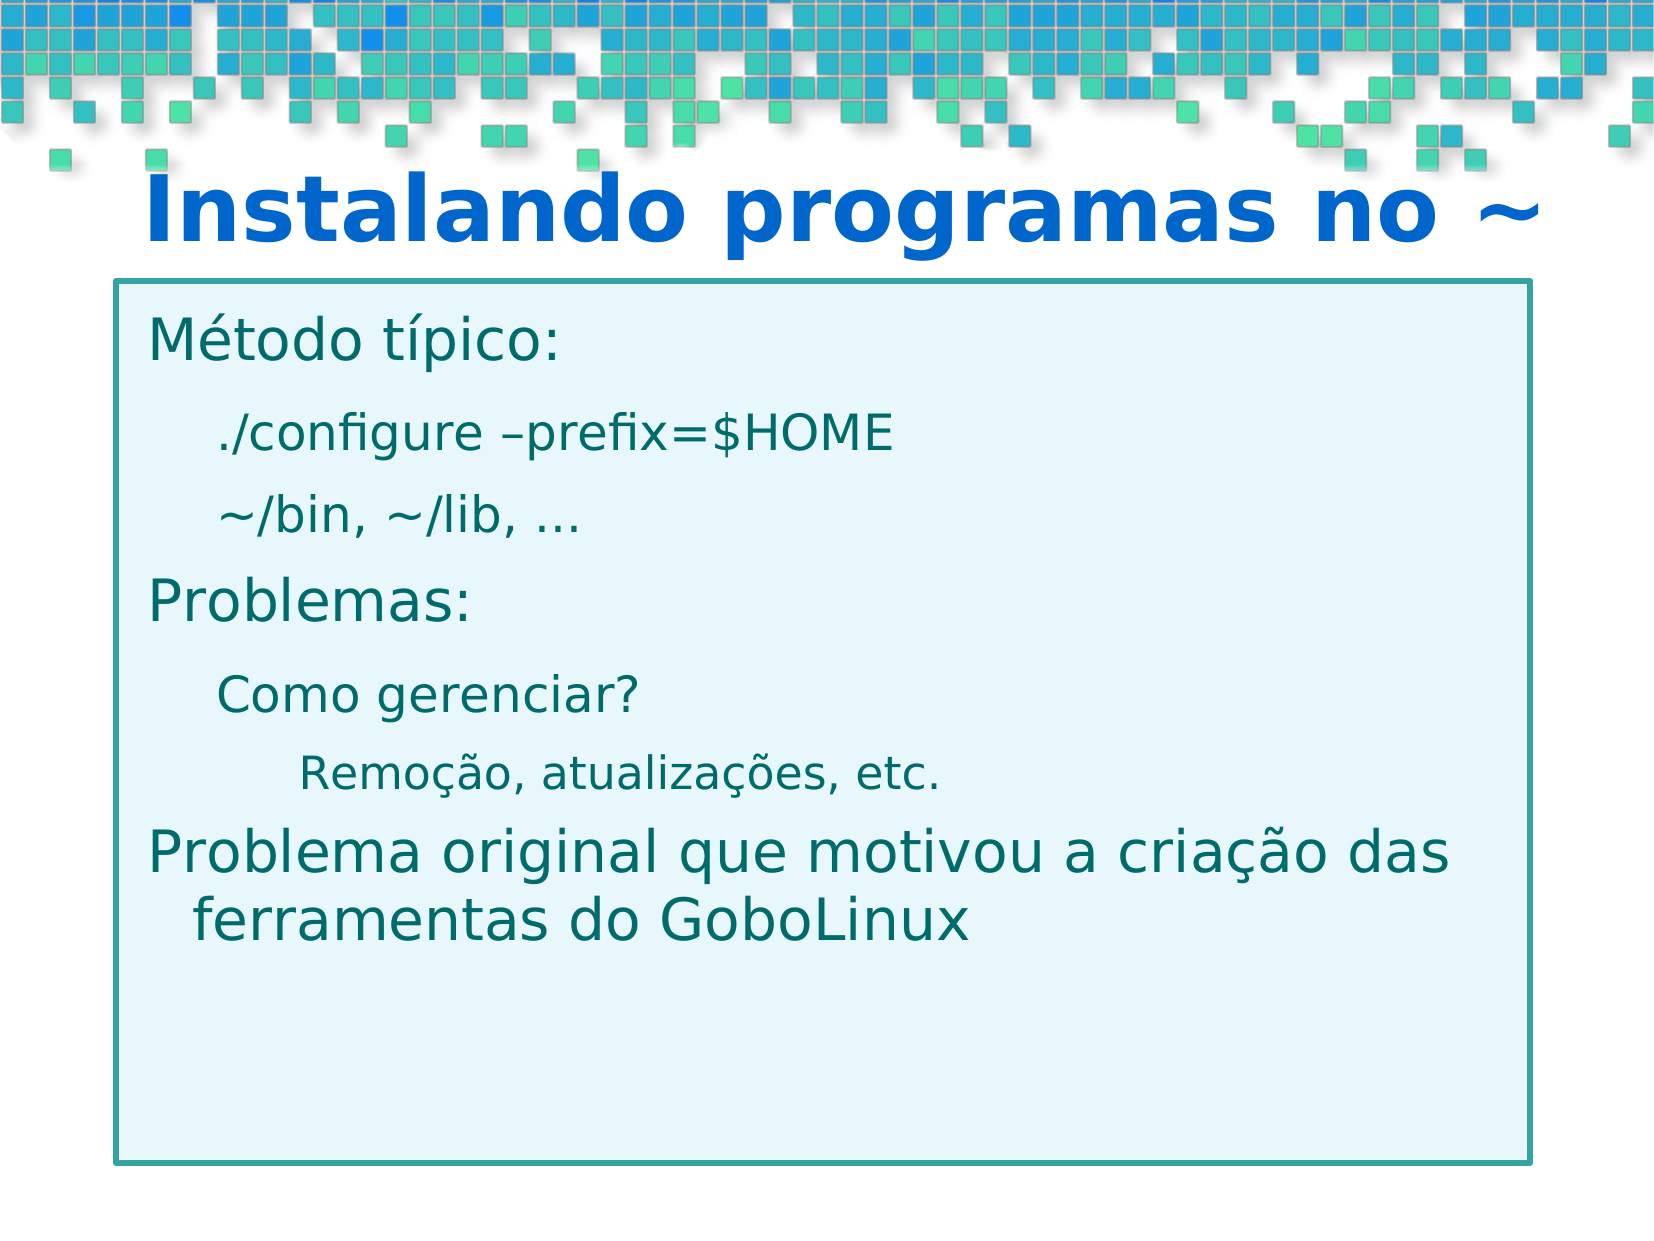

# Instalando programas no ~
Método típico:
./configure –prefix=$HOME
~/bin, ~/lib, ...
Problemas:
Como gerenciar?
Remoção, atualizações, etc.
Problema original que motivou a criação das ferramentas do GoboLinux